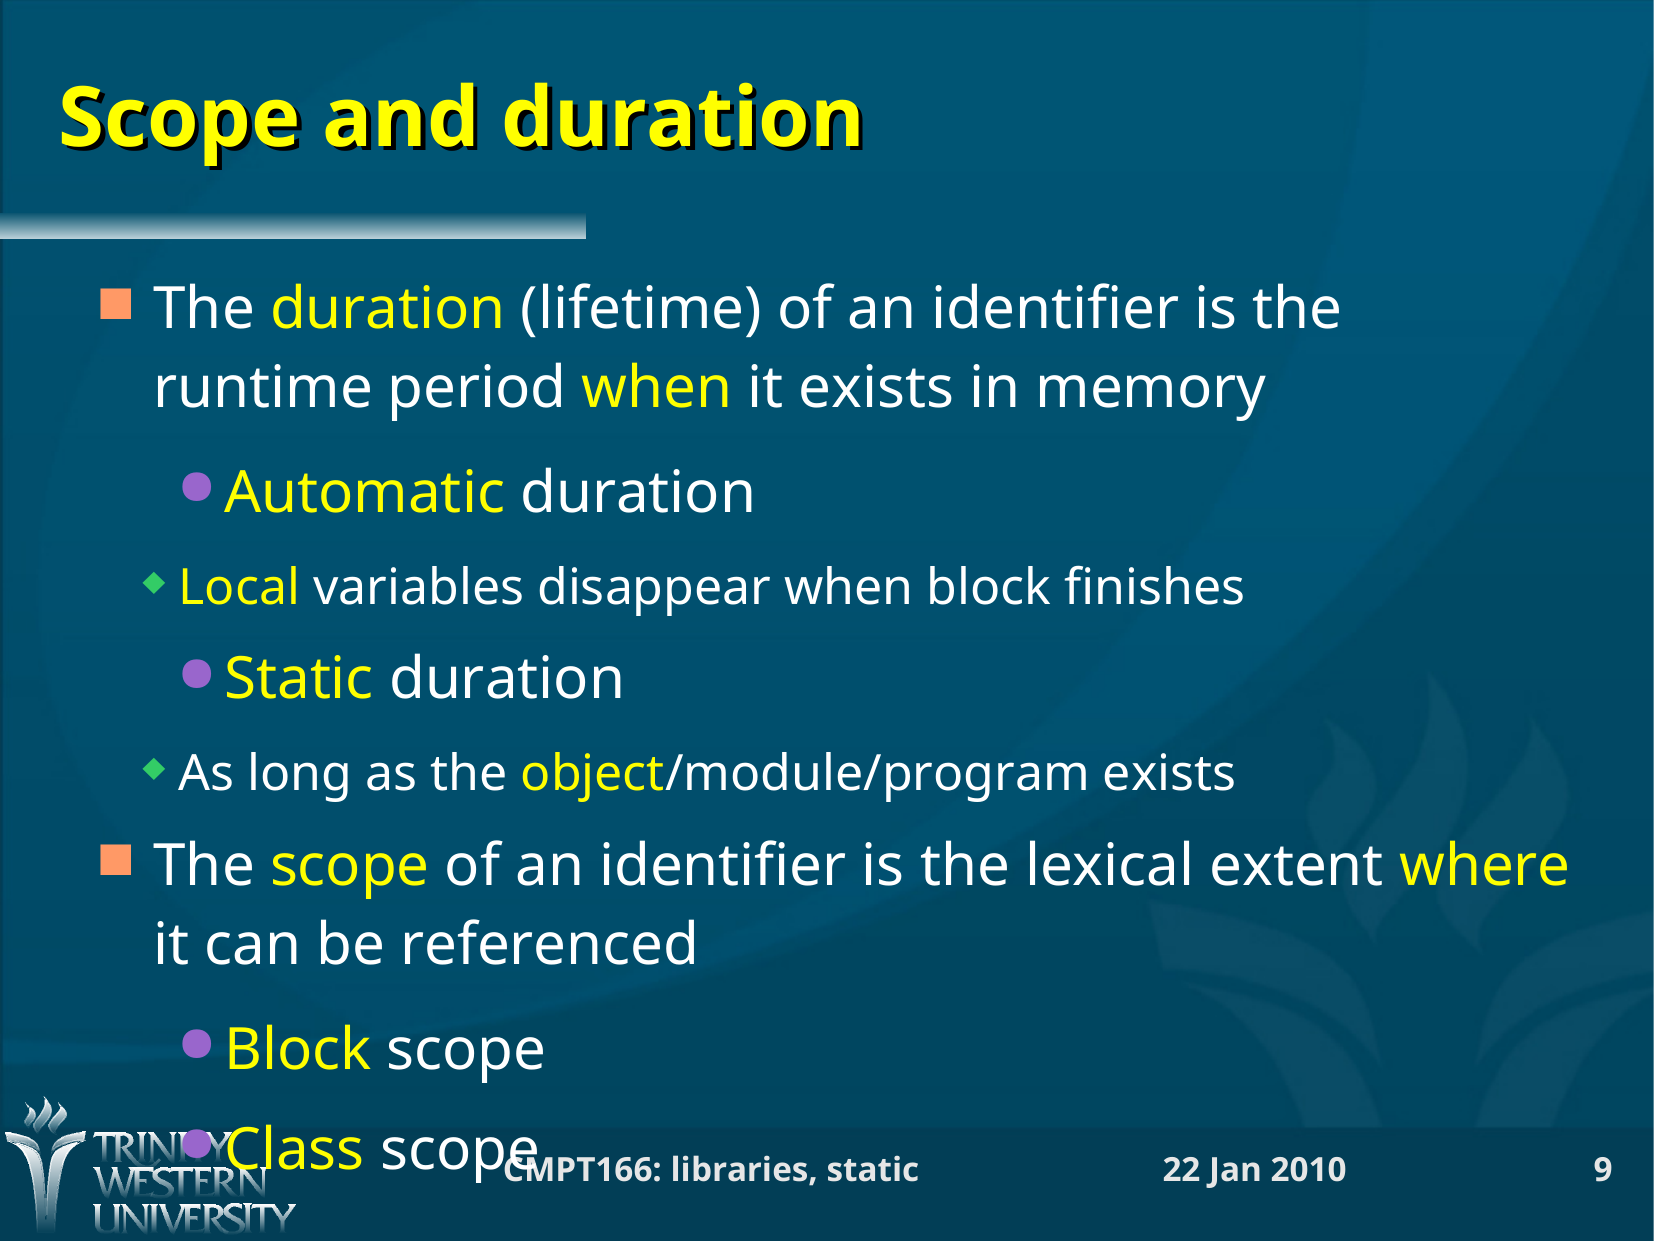

# Scope and duration
The duration (lifetime) of an identifier is the runtime period when it exists in memory
Automatic duration
Local variables disappear when block finishes
Static duration
As long as the object/module/program exists
The scope of an identifier is the lexical extent where it can be referenced
Block scope
Class scope
CMPT166: libraries, static
22 Jan 2010
9